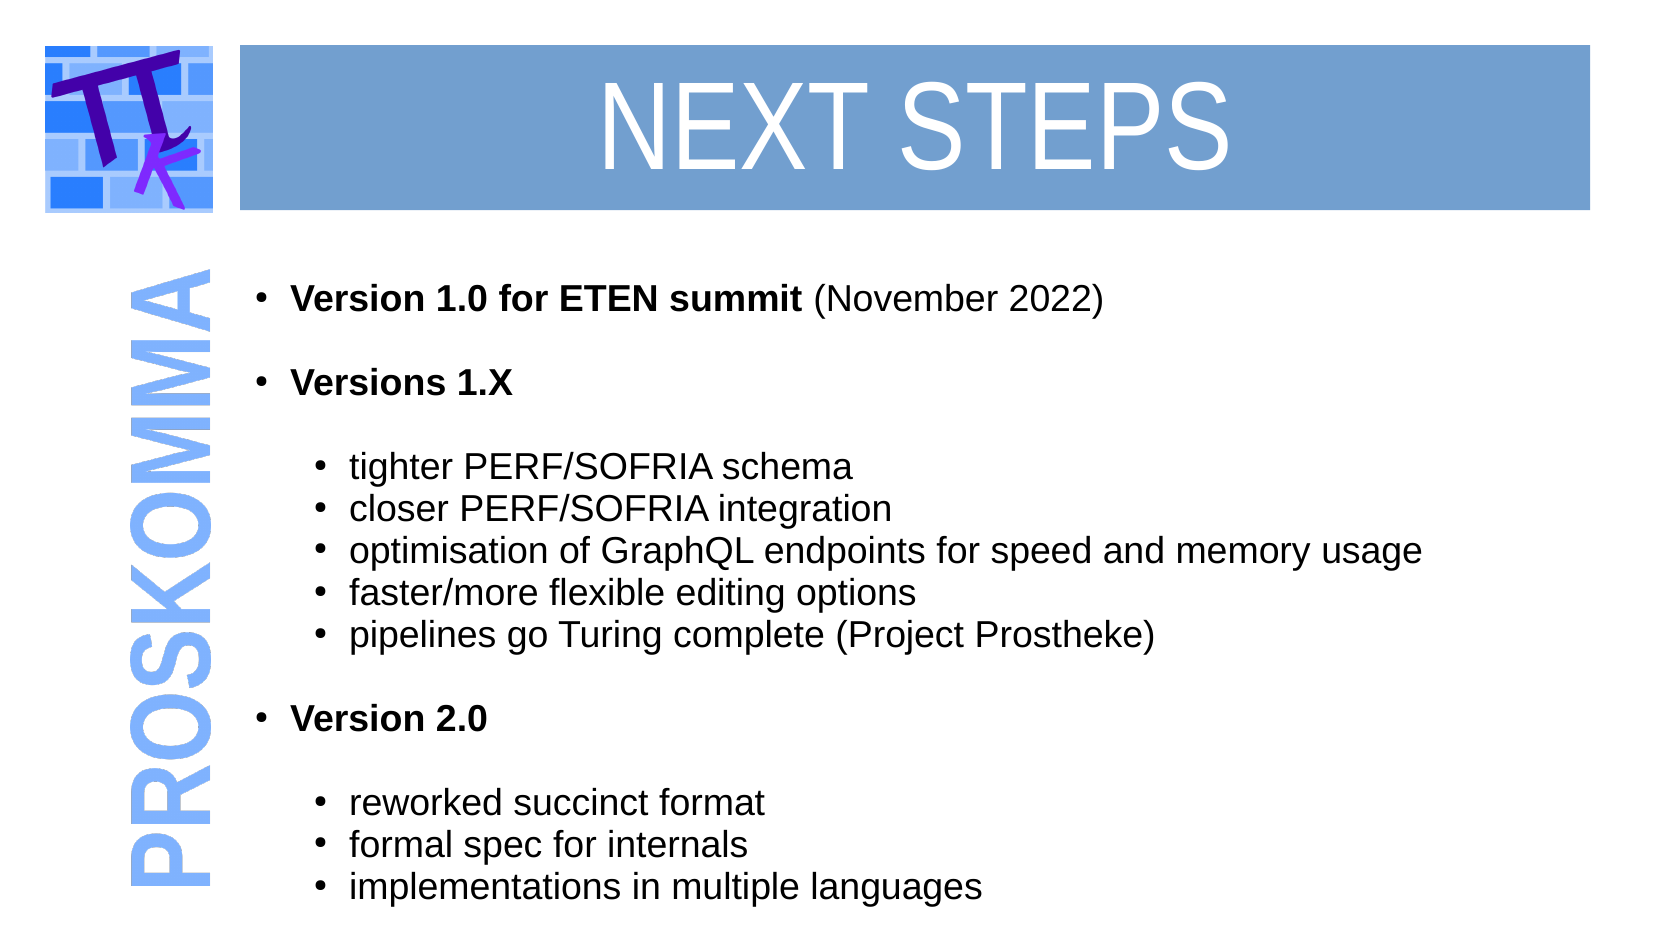

NEXT STEPS
Version 1.0 for ETEN summit (November 2022)
Versions 1.X
tighter PERF/SOFRIA schema
closer PERF/SOFRIA integration
optimisation of GraphQL endpoints for speed and memory usage
faster/more flexible editing options
pipelines go Turing complete (Project Prostheke)
Version 2.0
reworked succinct format
formal spec for internals
implementations in multiple languages